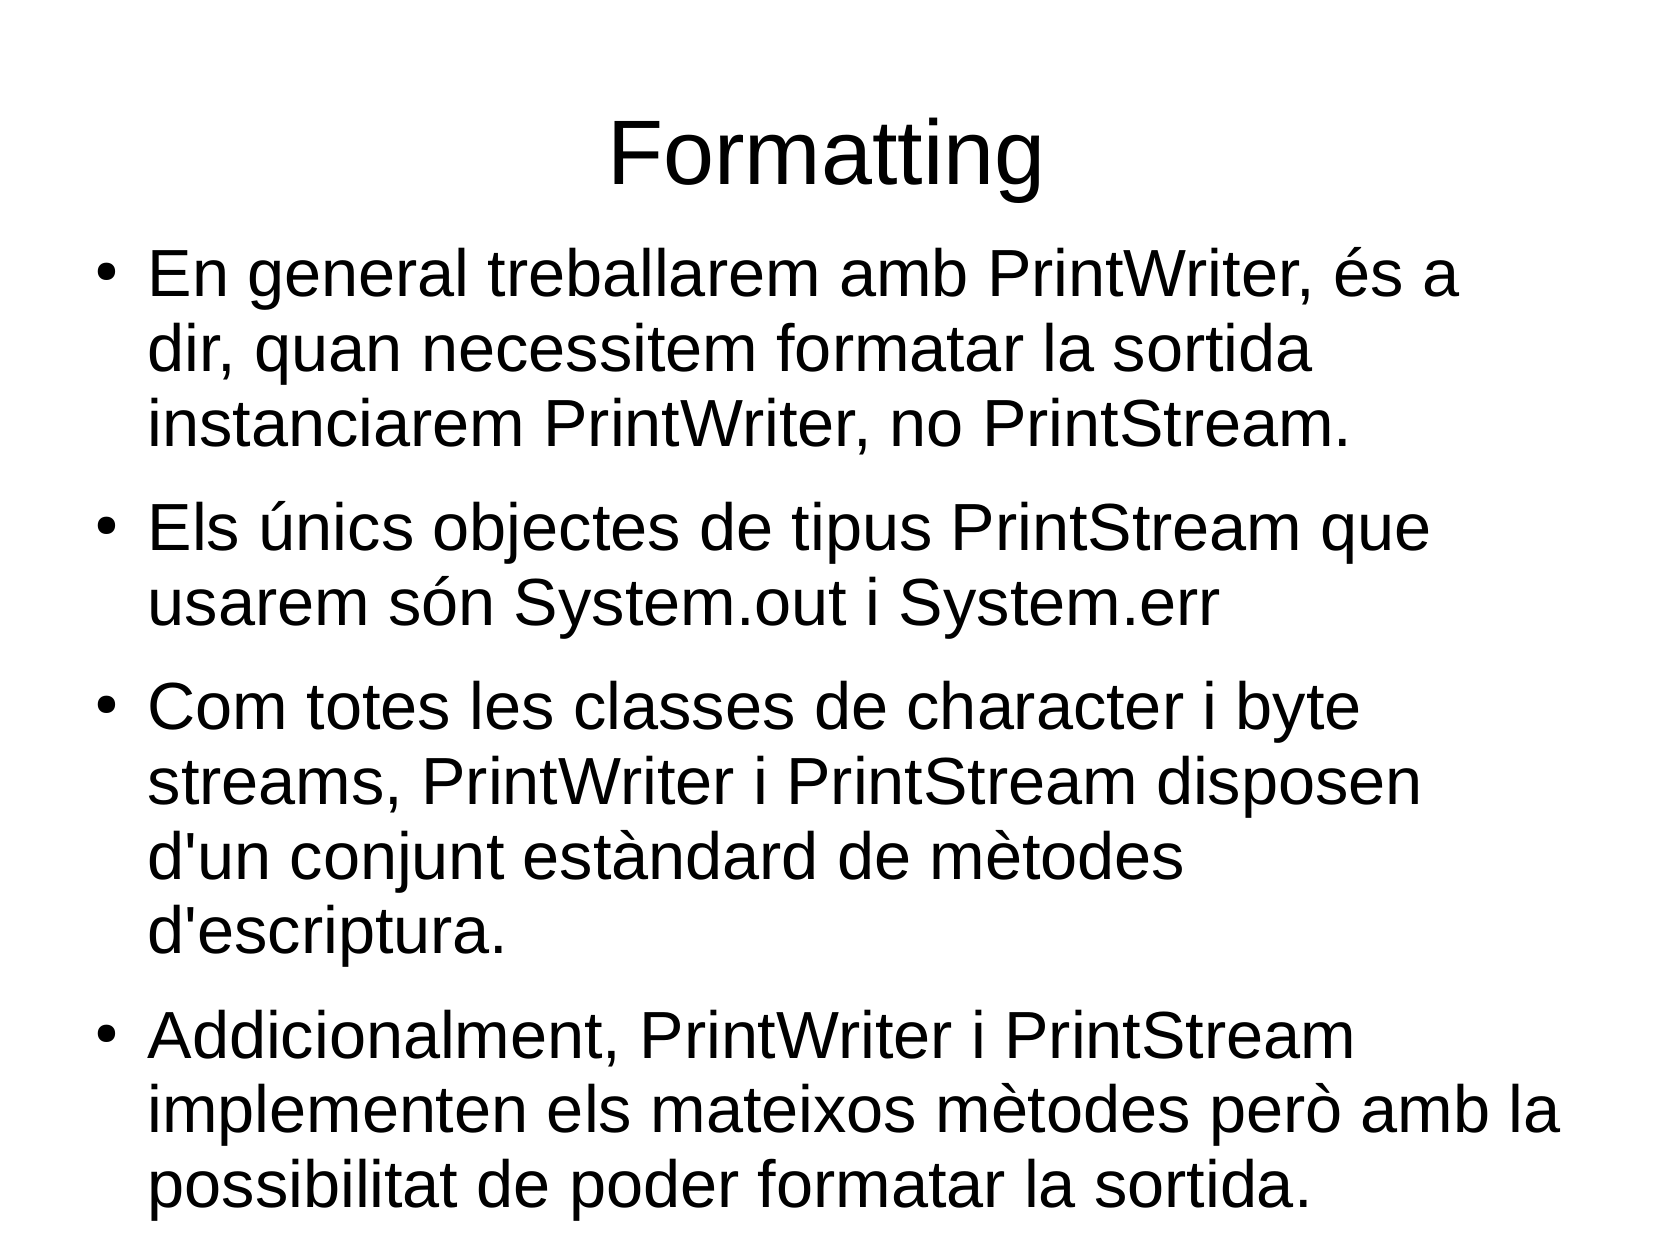

# Formatting
En general treballarem amb PrintWriter, és a dir, quan necessitem formatar la sortida instanciarem PrintWriter, no PrintStream.
Els únics objectes de tipus PrintStream que usarem són System.out i System.err
Com totes les classes de character i byte streams, PrintWriter i PrintStream disposen d'un conjunt estàndard de mètodes d'escriptura.
Addicionalment, PrintWriter i PrintStream implementen els mateixos mètodes però amb la possibilitat de poder formatar la sortida.